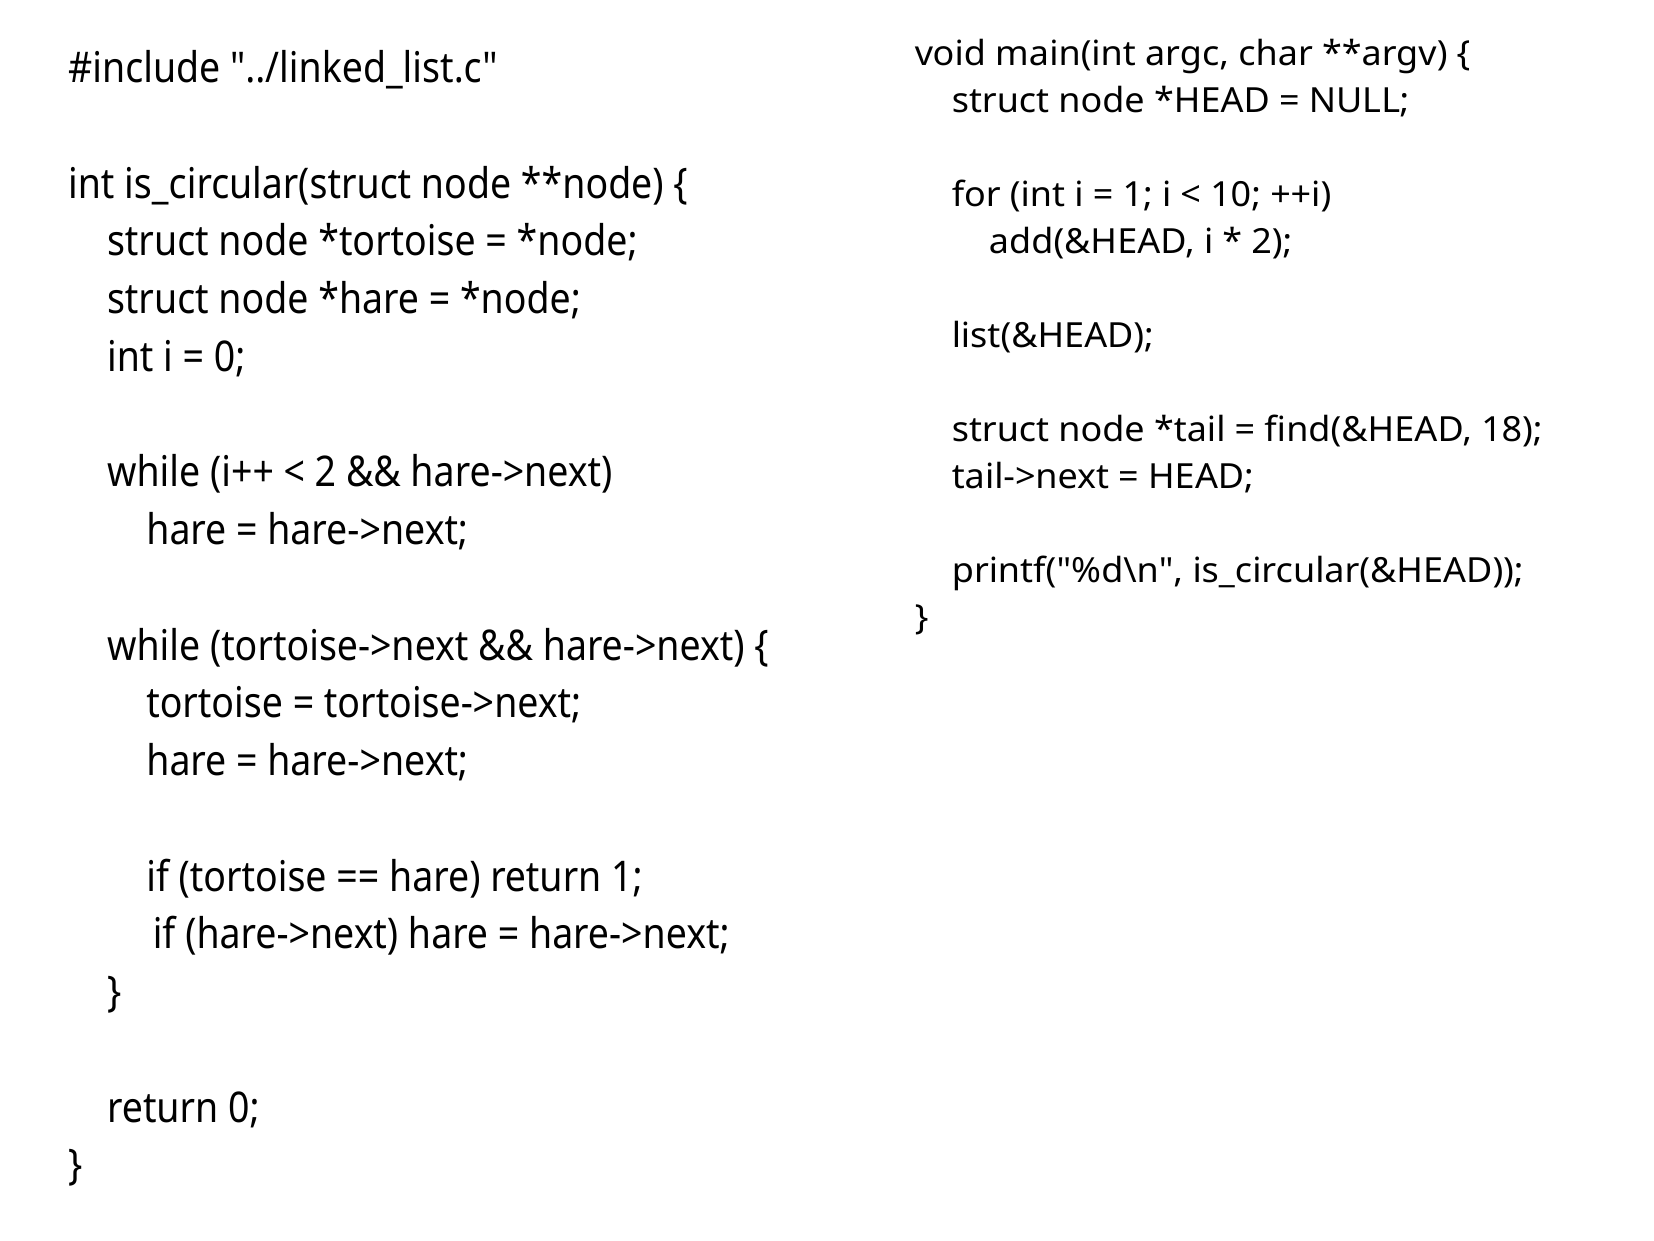

void main(int argc, char **argv) {
 struct node *HEAD = NULL;
 for (int i = 1; i < 10; ++i)
 add(&HEAD, i * 2);
 list(&HEAD);
 struct node *tail = find(&HEAD, 18);
 tail->next = HEAD;
 printf("%d\n", is_circular(&HEAD));
}
#include "../linked_list.c"
int is_circular(struct node **node) {
 struct node *tortoise = *node;
 struct node *hare = *node;
 int i = 0;
 while (i++ < 2 && hare->next)
 hare = hare->next;
 while (tortoise->next && hare->next) {
 tortoise = tortoise->next;
 hare = hare->next;
 if (tortoise == hare) return 1;
	 if (hare->next) hare = hare->next;
 }
 return 0;
}